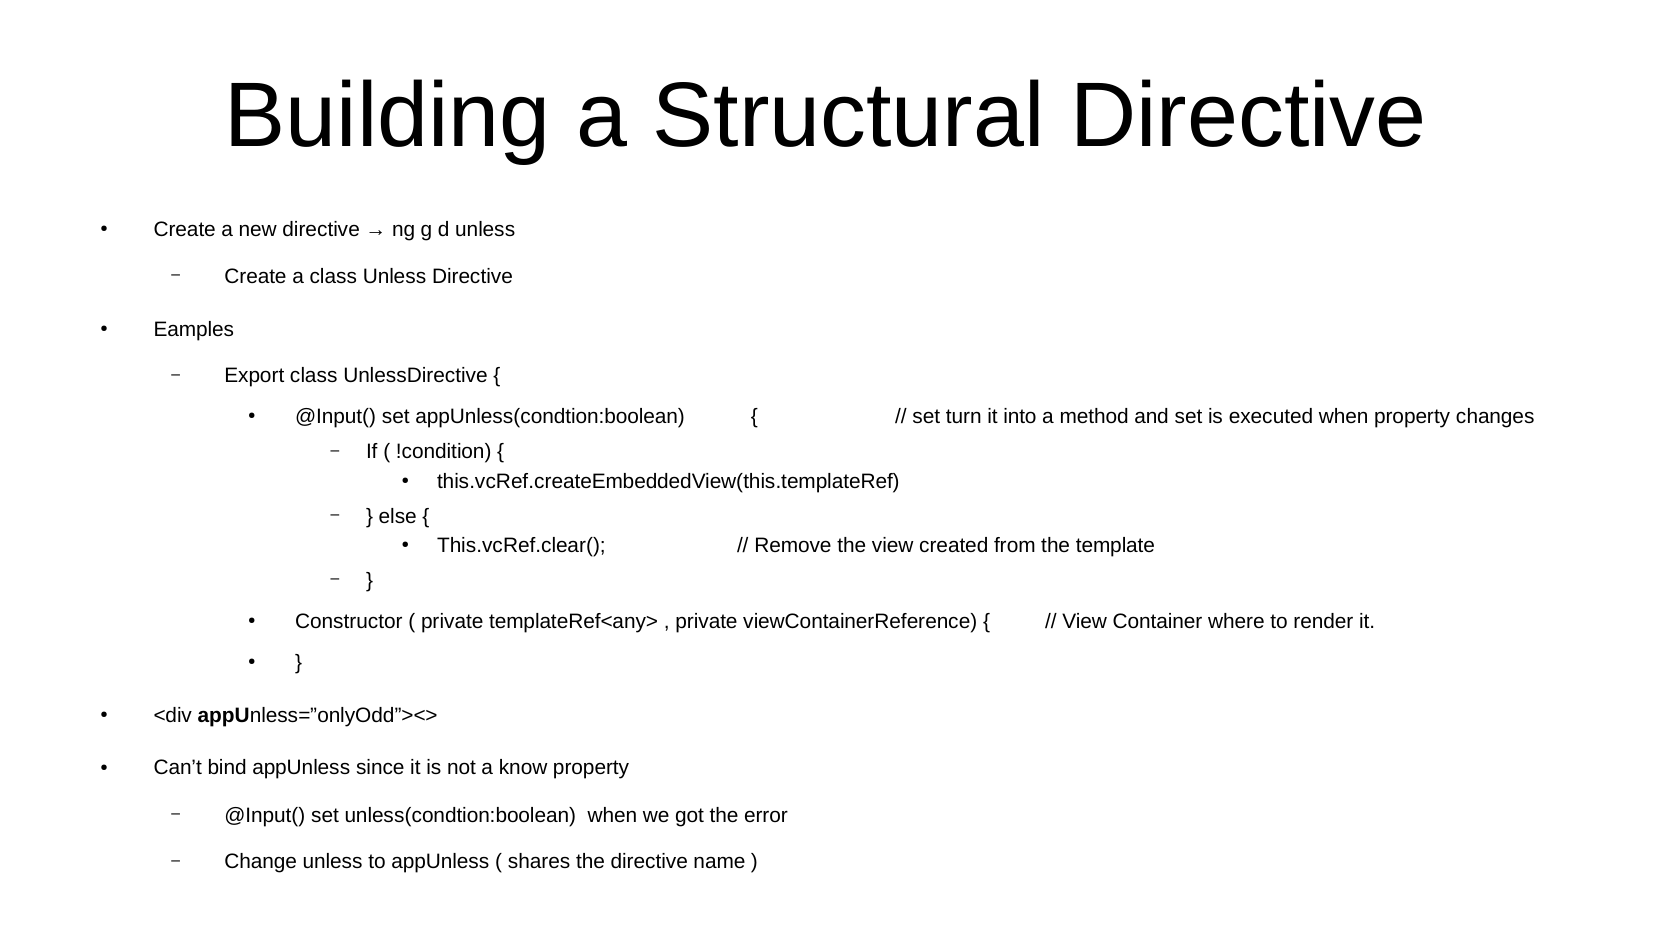

# Building a Structural Directive
Create a new directive → ng g d unless
Create a class Unless Directive
Eamples
Export class UnlessDirective {
@Input() set appUnless(condtion:boolean) 	 {		// set turn it into a method and set is executed when property changes
If ( !condition) {
this.vcRef.createEmbeddedView(this.templateRef)
} else {
This.vcRef.clear();		// Remove the view created from the template
}
Constructor ( private templateRef<any> , private viewContainerReference) {	// View Container where to render it.
}
<div appUnless=”onlyOdd”><>
Can’t bind appUnless since it is not a know property
@Input() set unless(condtion:boolean) when we got the error
Change unless to appUnless ( shares the directive name )